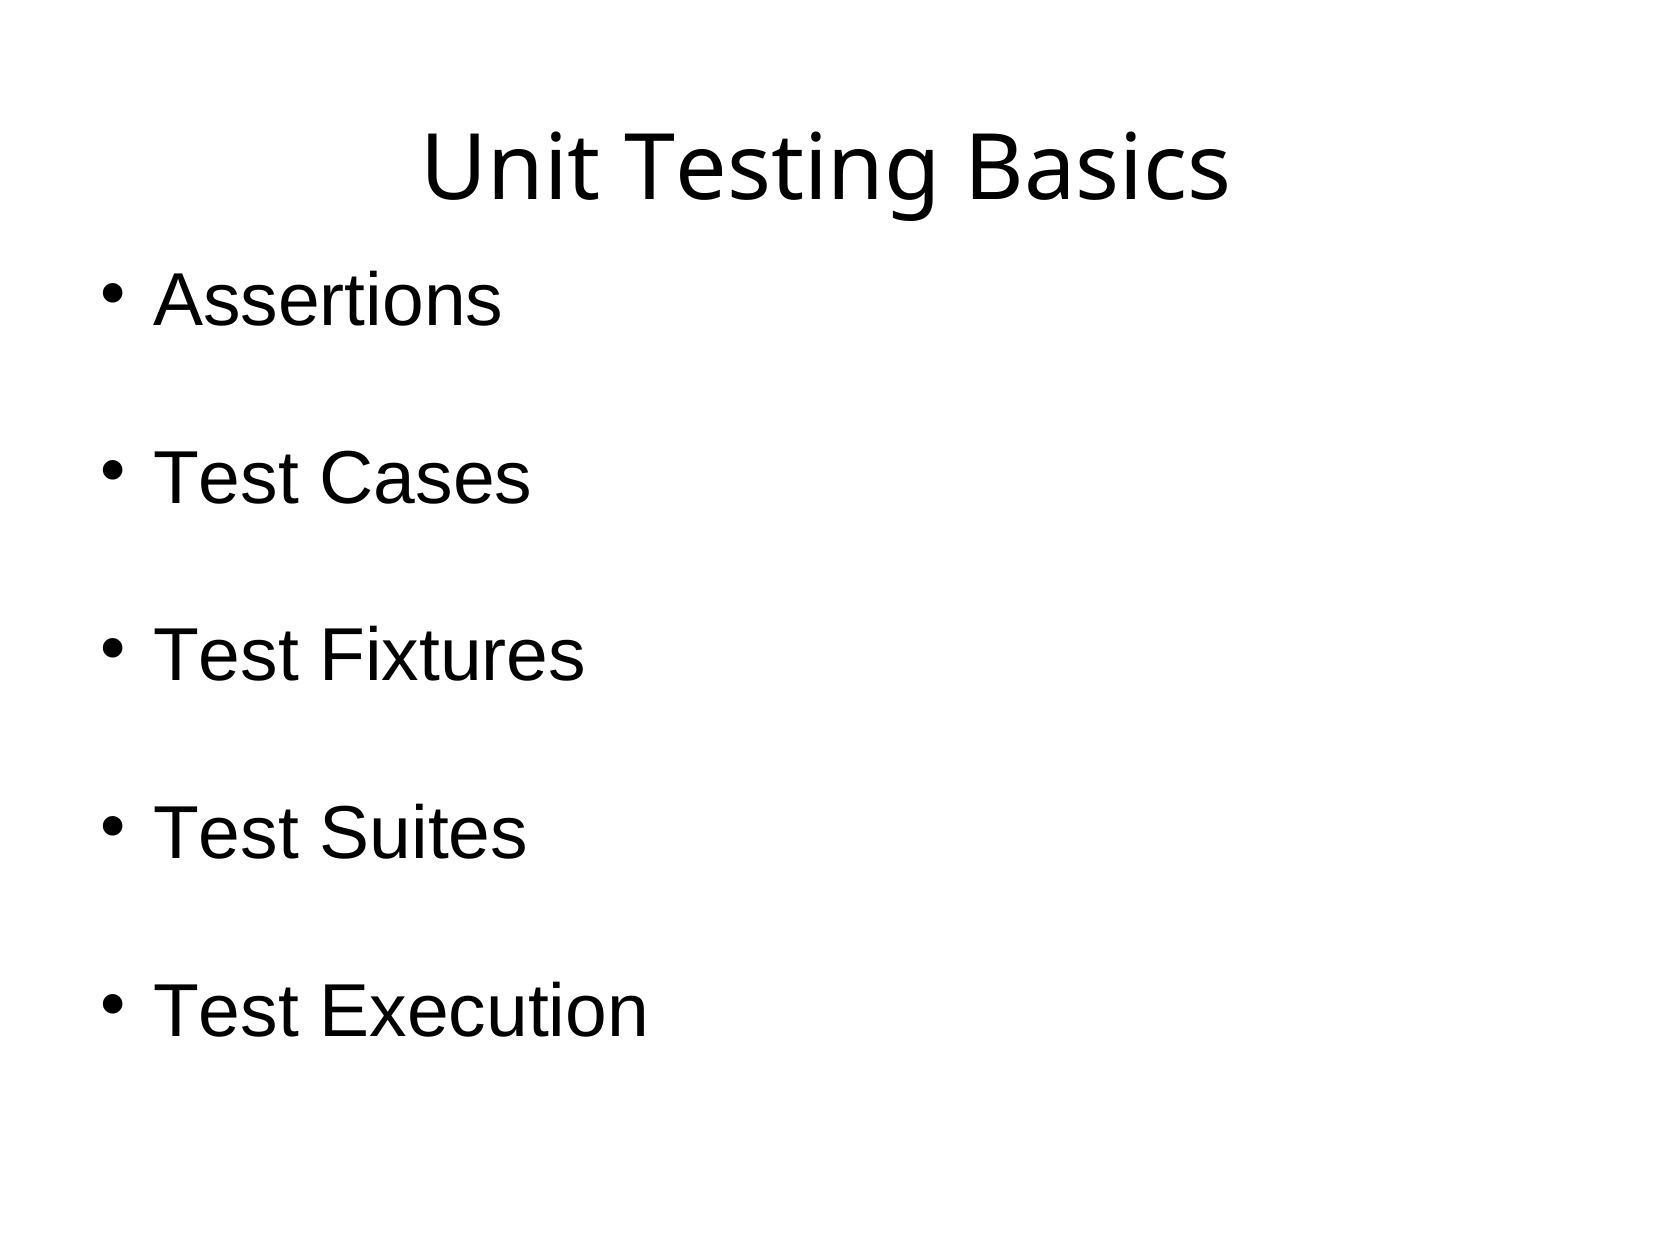

# Unit Testing Basics
Assertions
Test Cases
Test Fixtures
Test Suites
Test Execution